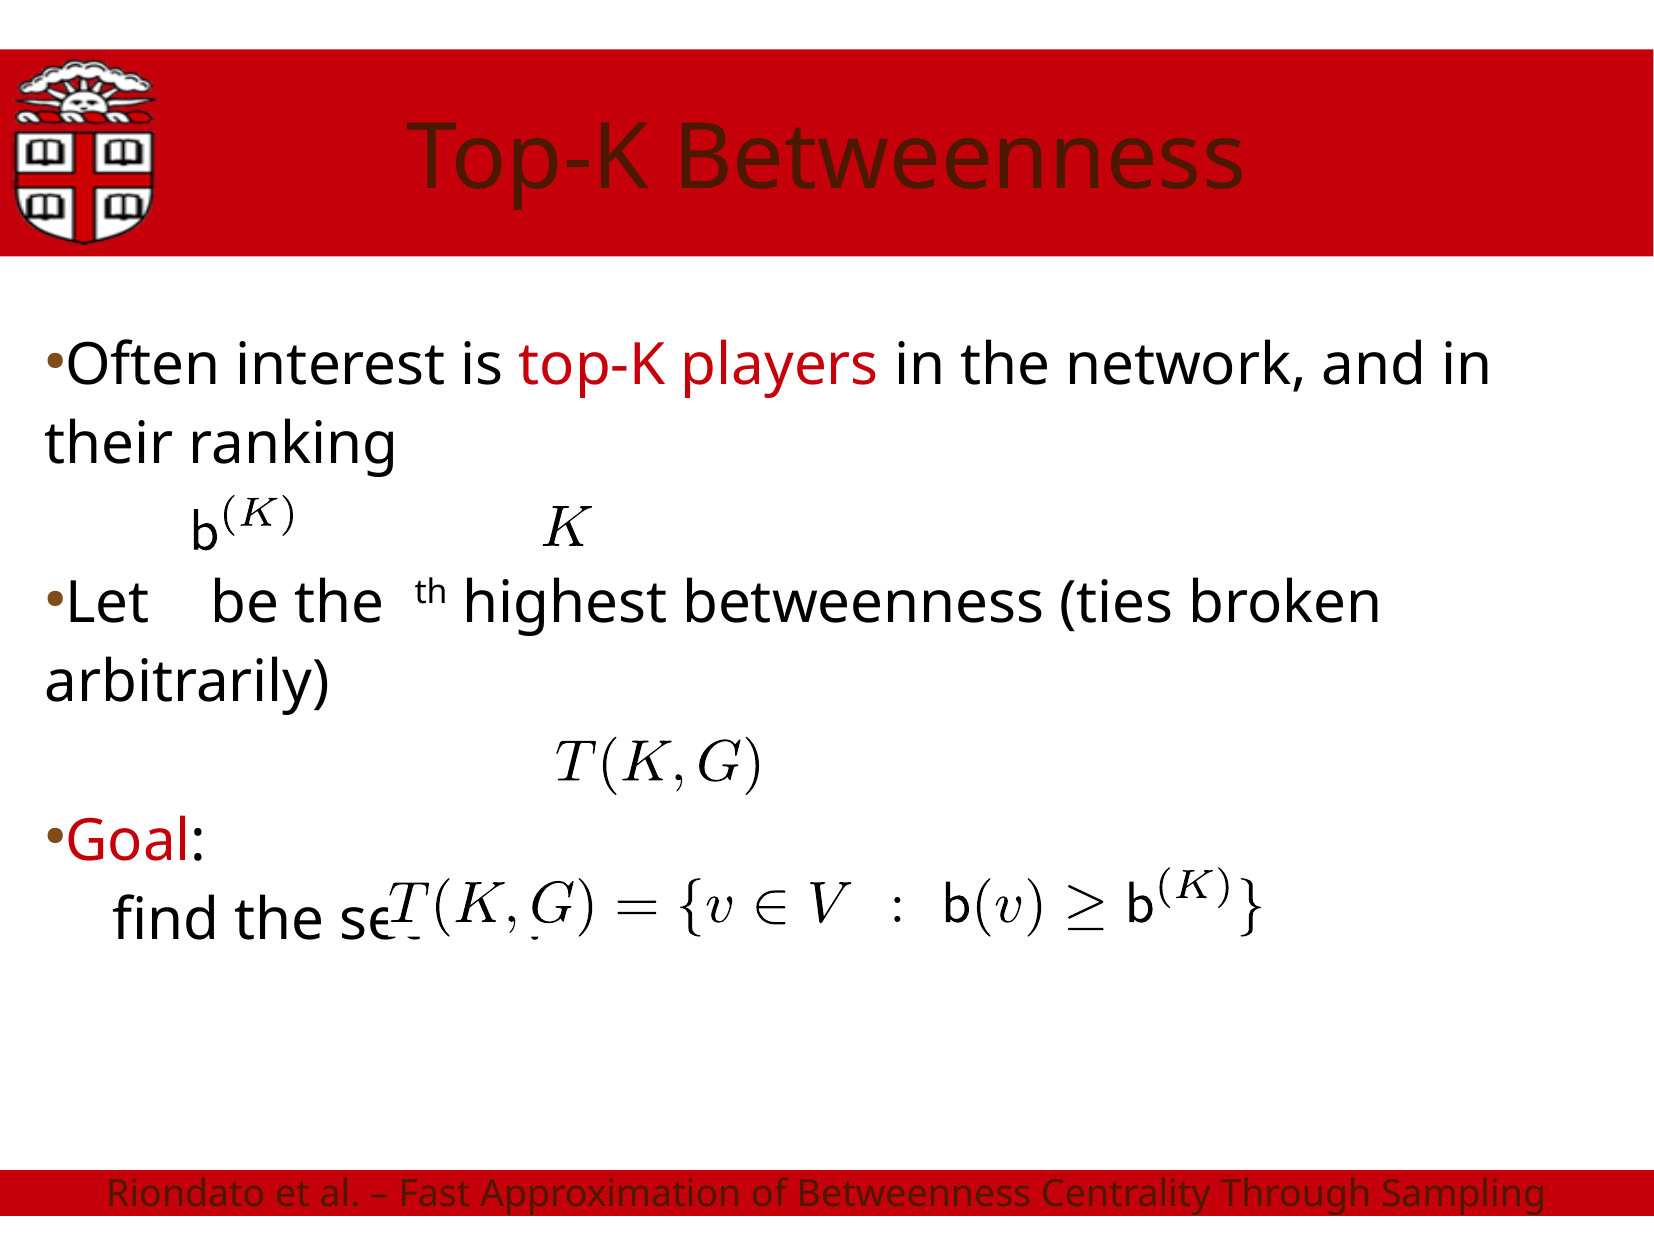

# Top-K Betweenness
Often interest is top-K players in the network, and in their ranking
Let be the th highest betweenness (ties broken arbitrarily)
Goal:
find the set :
Riondato et al. – Fast Approximation of Betweenness Centrality Through Sampling